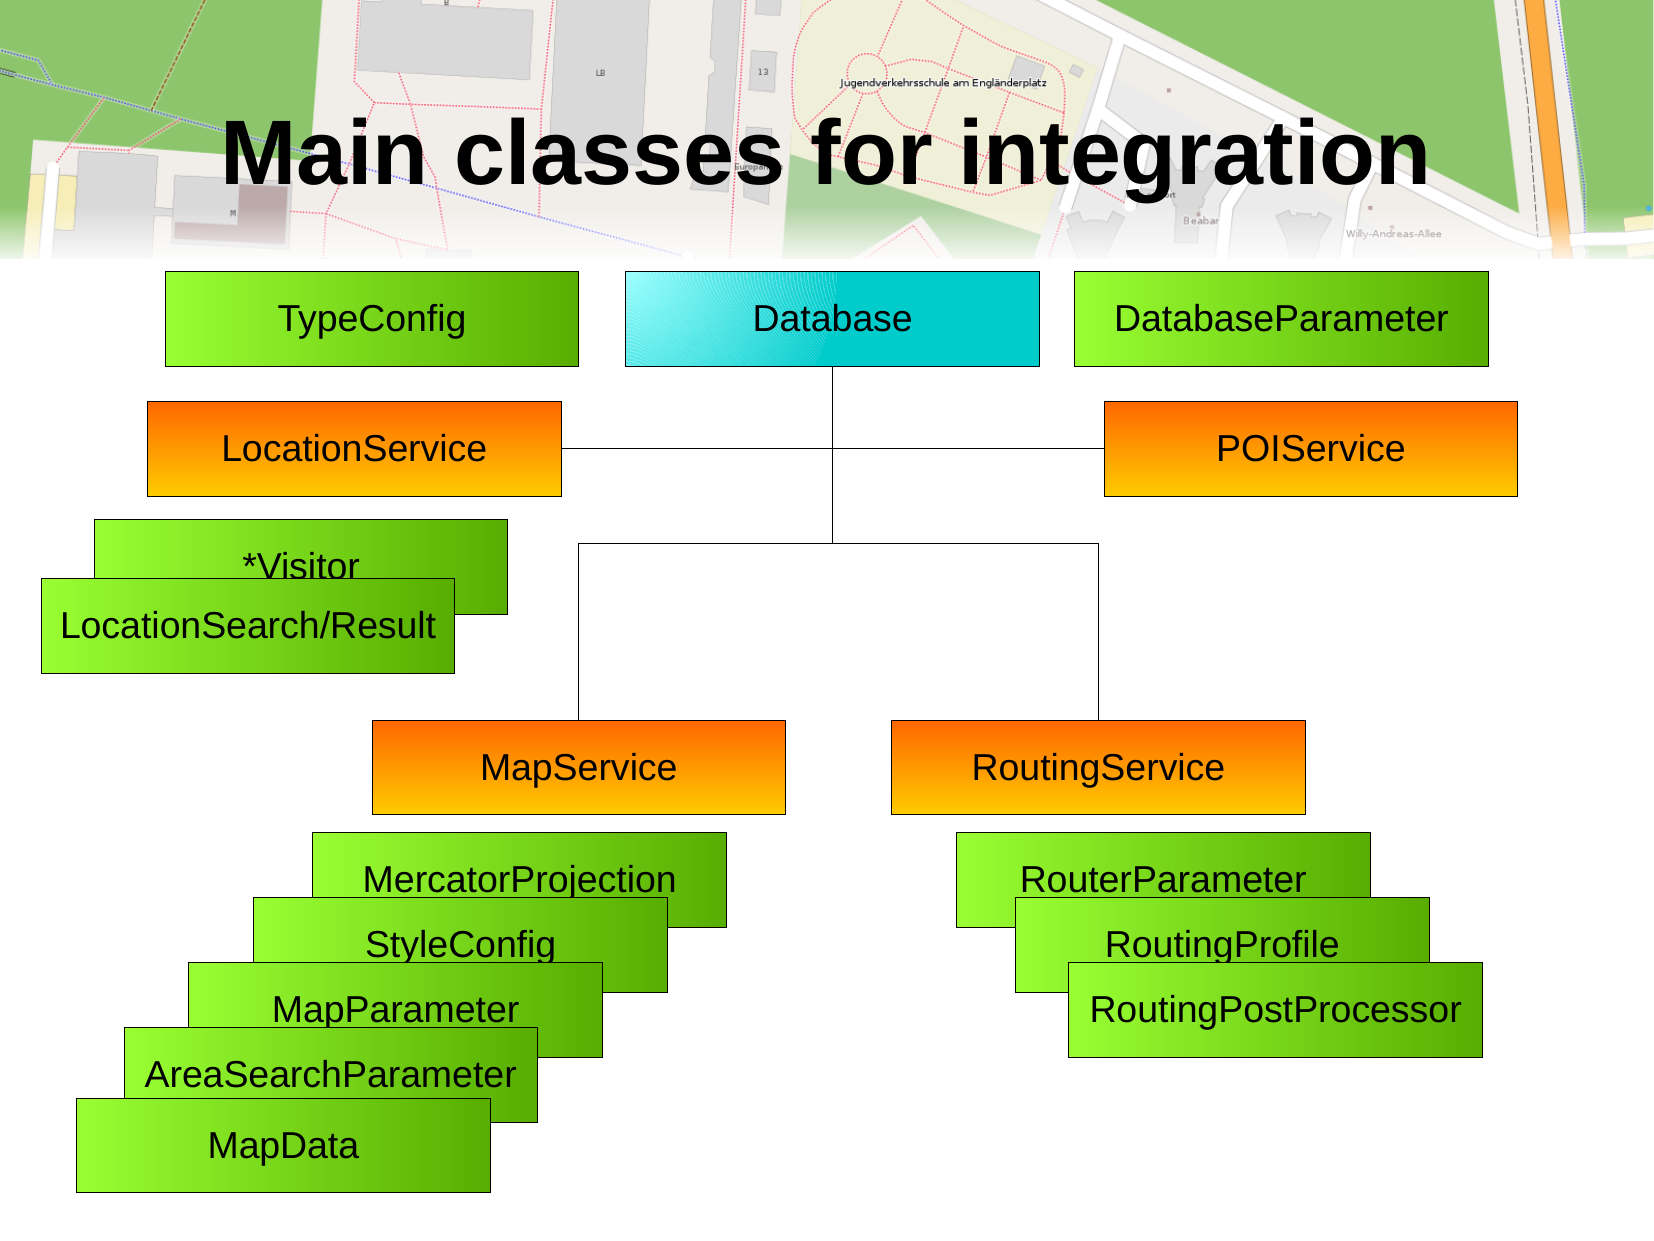

# Main classes for integration
TypeConfig
Database
DatabaseParameter
LocationService
POIService
*Visitor
LocationSearch/Result
MapService
RoutingService
MercatorProjection
RouterParameter
StyleConfig
RoutingProfile
MapParameter
RoutingPostProcessor
AreaSearchParameter
MapData